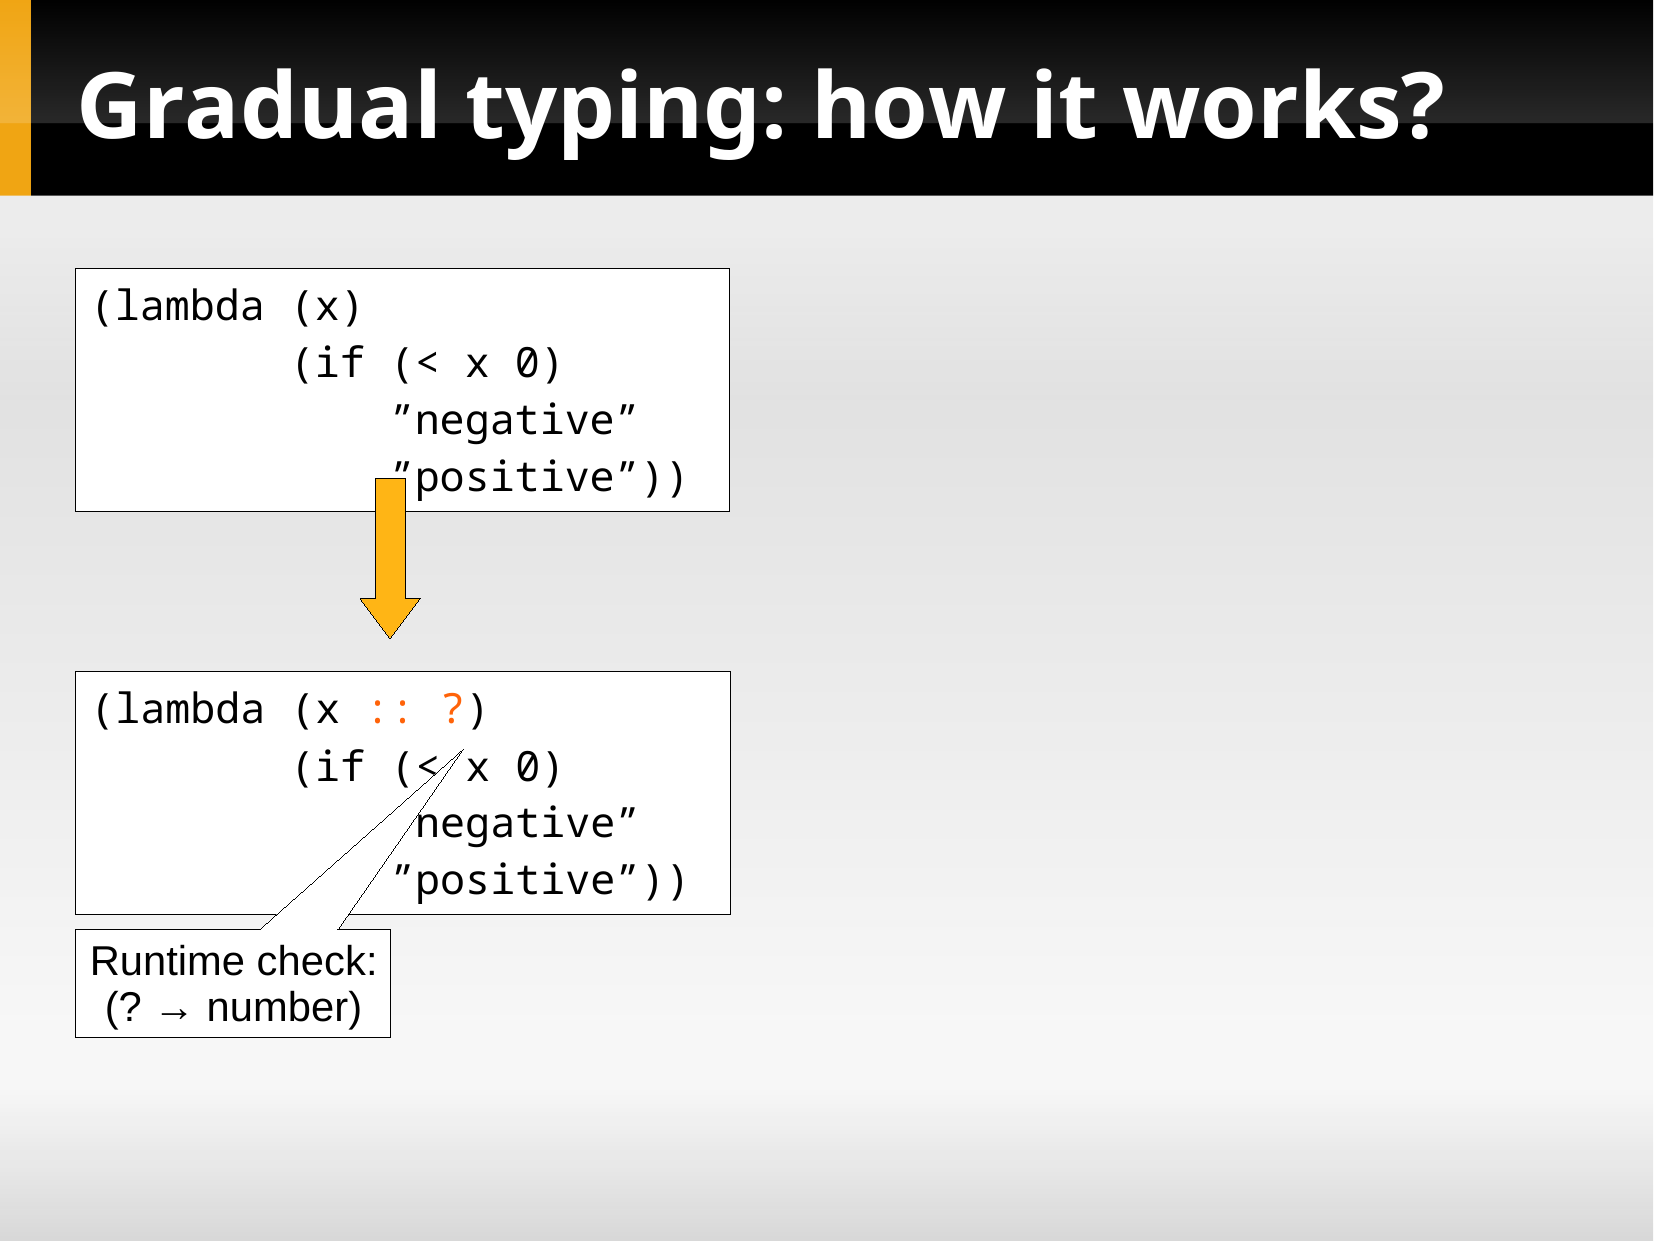

# Gradual typing: how it works?
(lambda (x)
 (if (< x 0)
 ”negative”
 ”positive”))
(lambda (x :: ?)
 (if (< x 0)
 ”negative”
 ”positive”))
Runtime check: (? → number)